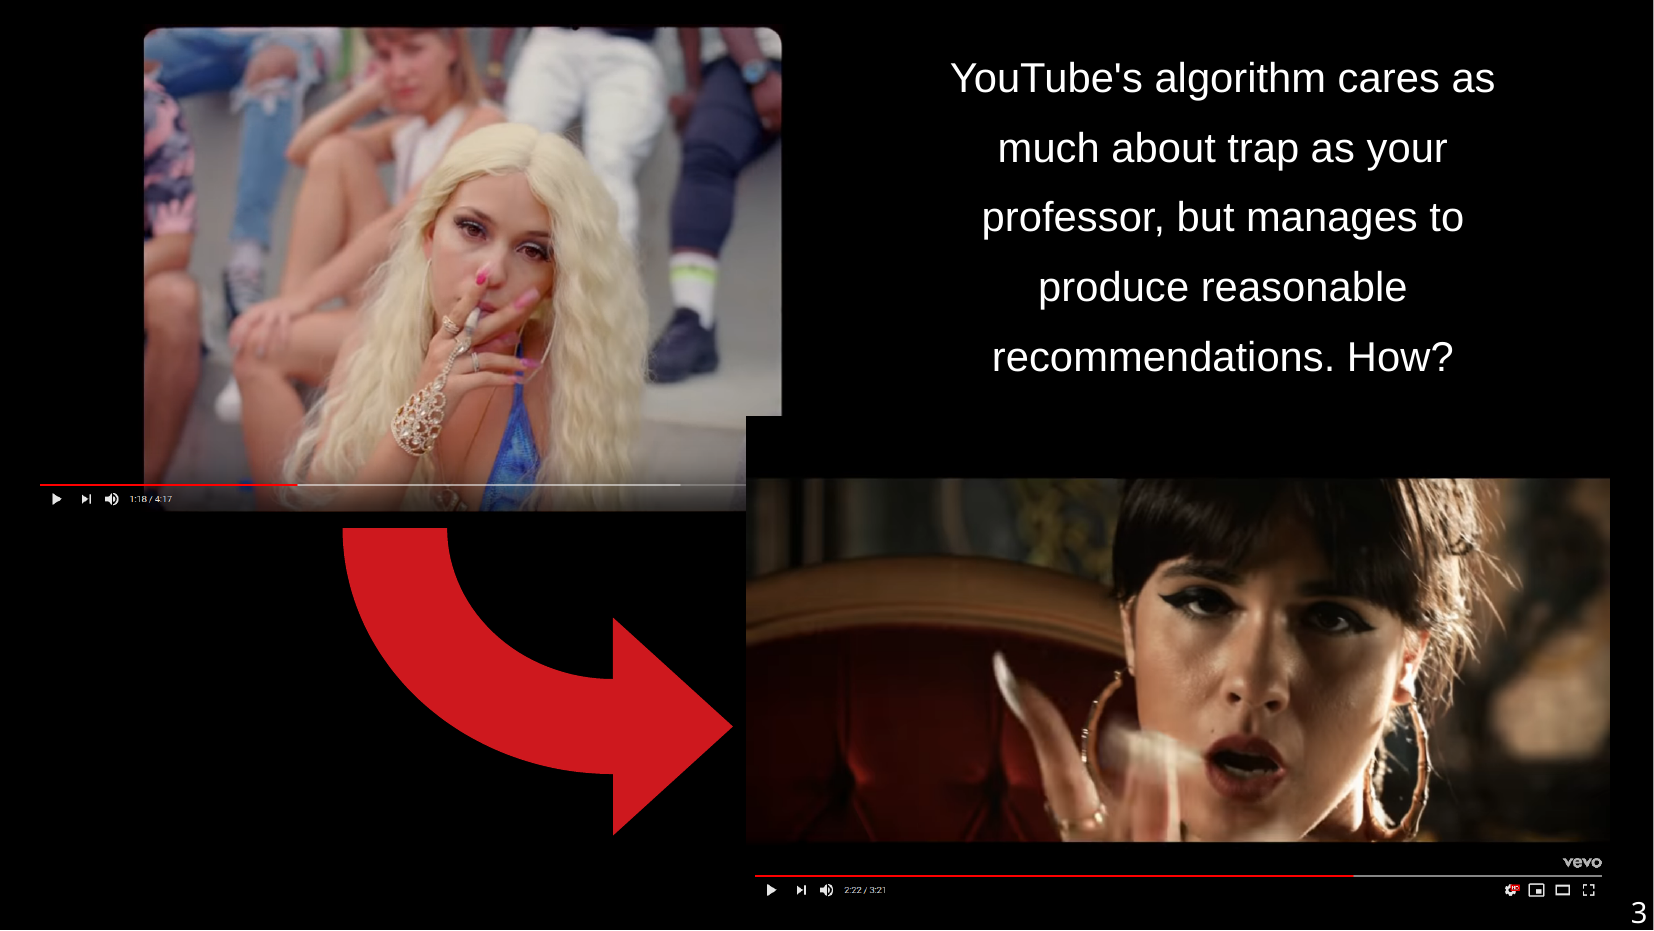

YouTube's algorithm cares as much about trap as your professor, but manages to produce reasonable recommendations. How?
3